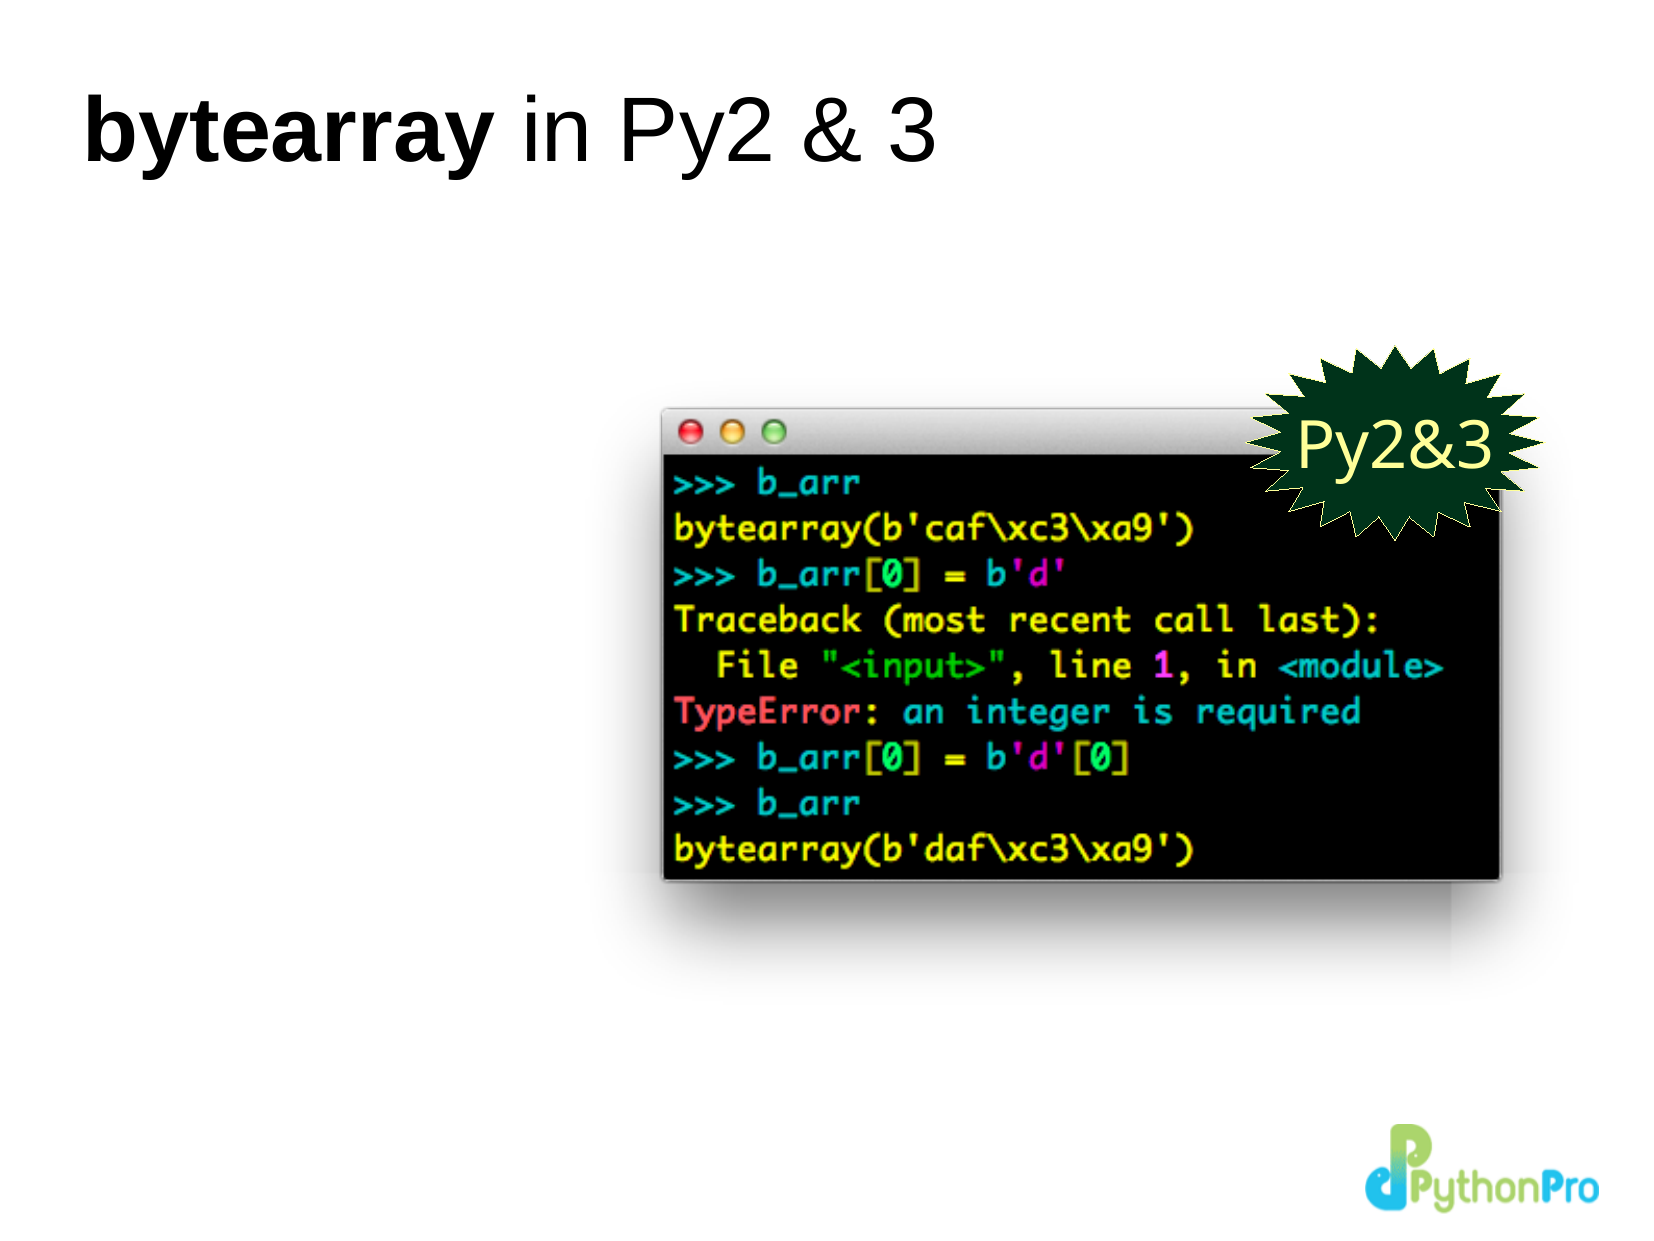

# bytearray in Py2 & 3
Py2&3